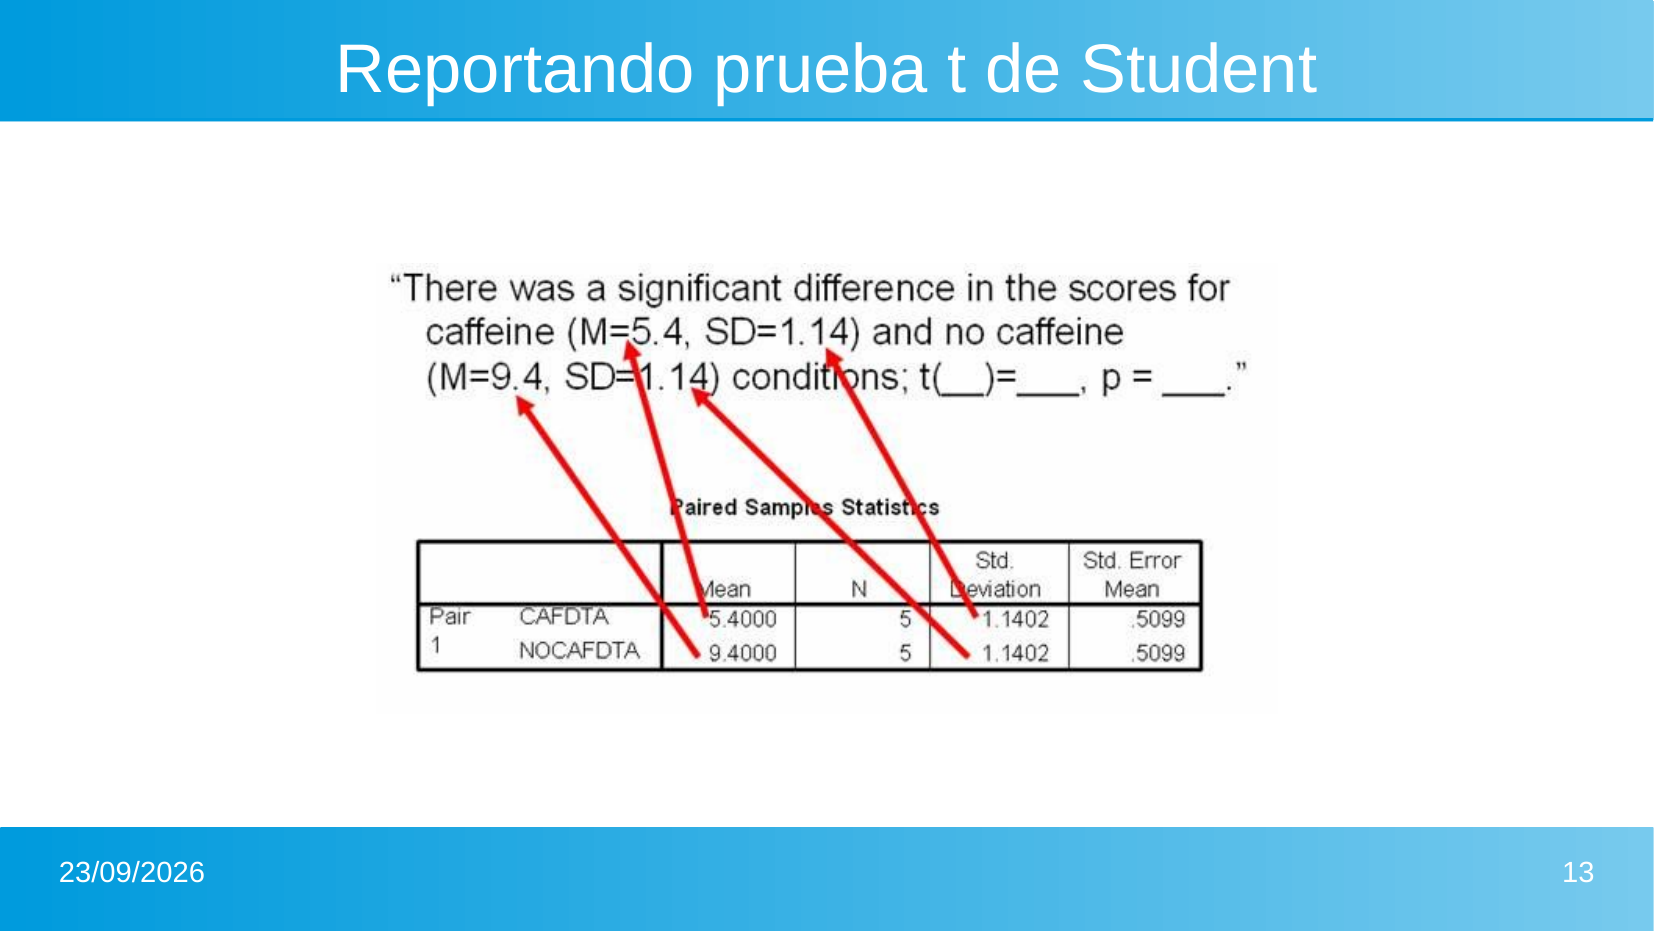

# Reportando prueba t de Student
13